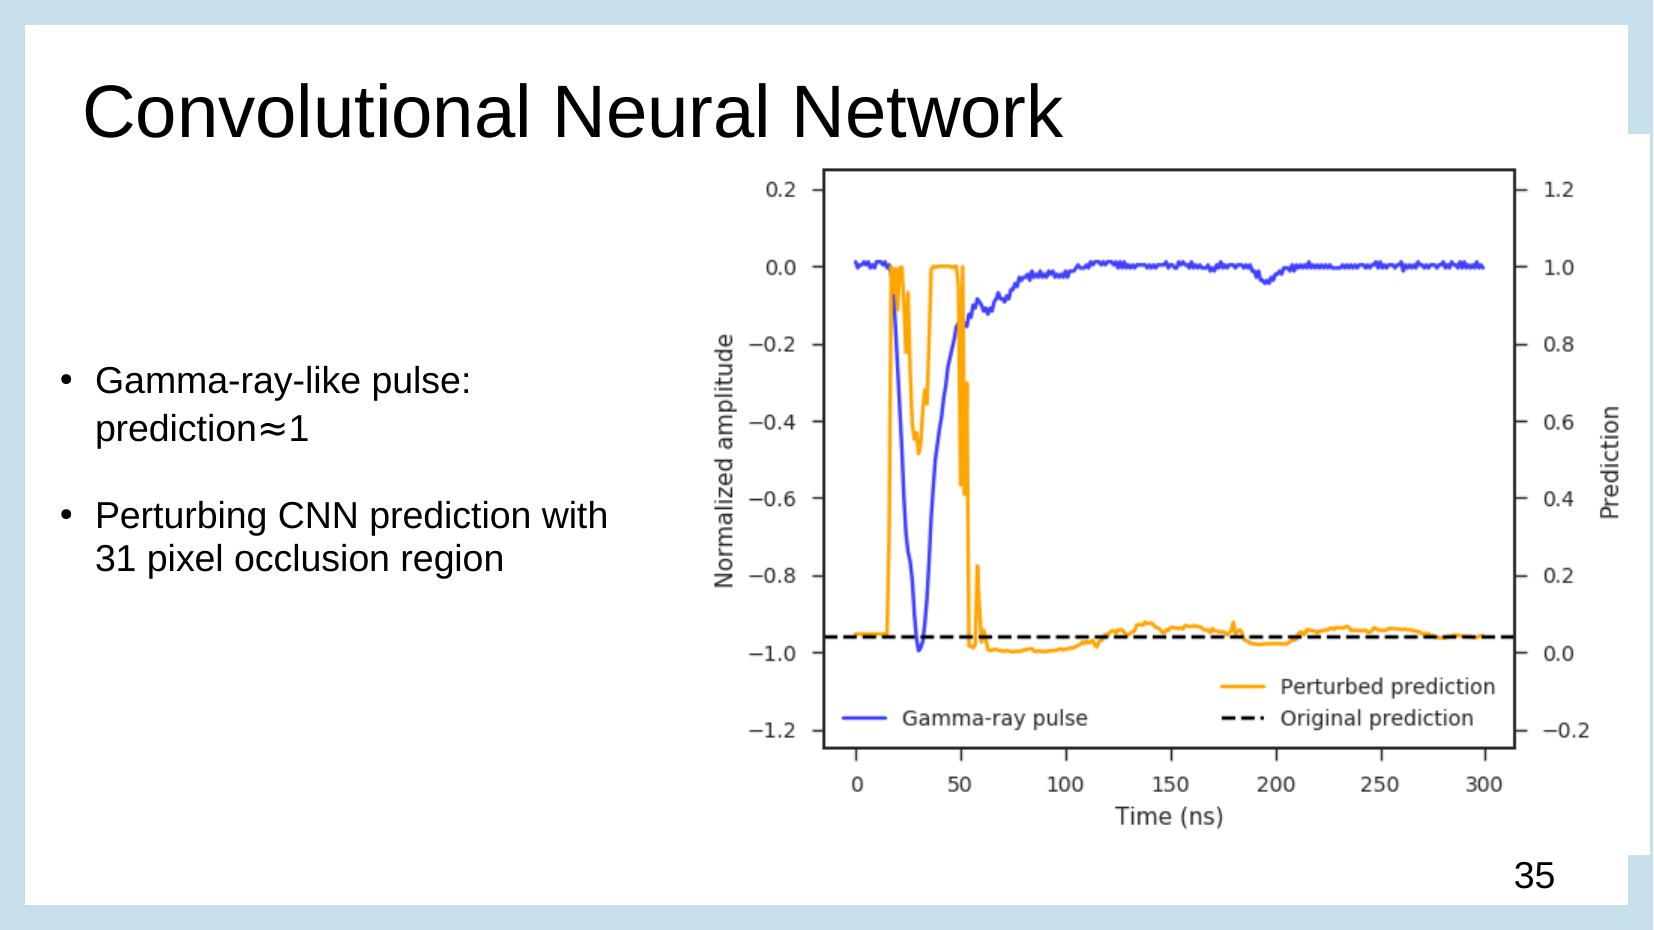

# Convolutional Neural Network
Gamma-ray-like pulse: prediction≈1
Perturbing CNN prediction with 31 pixel occlusion region